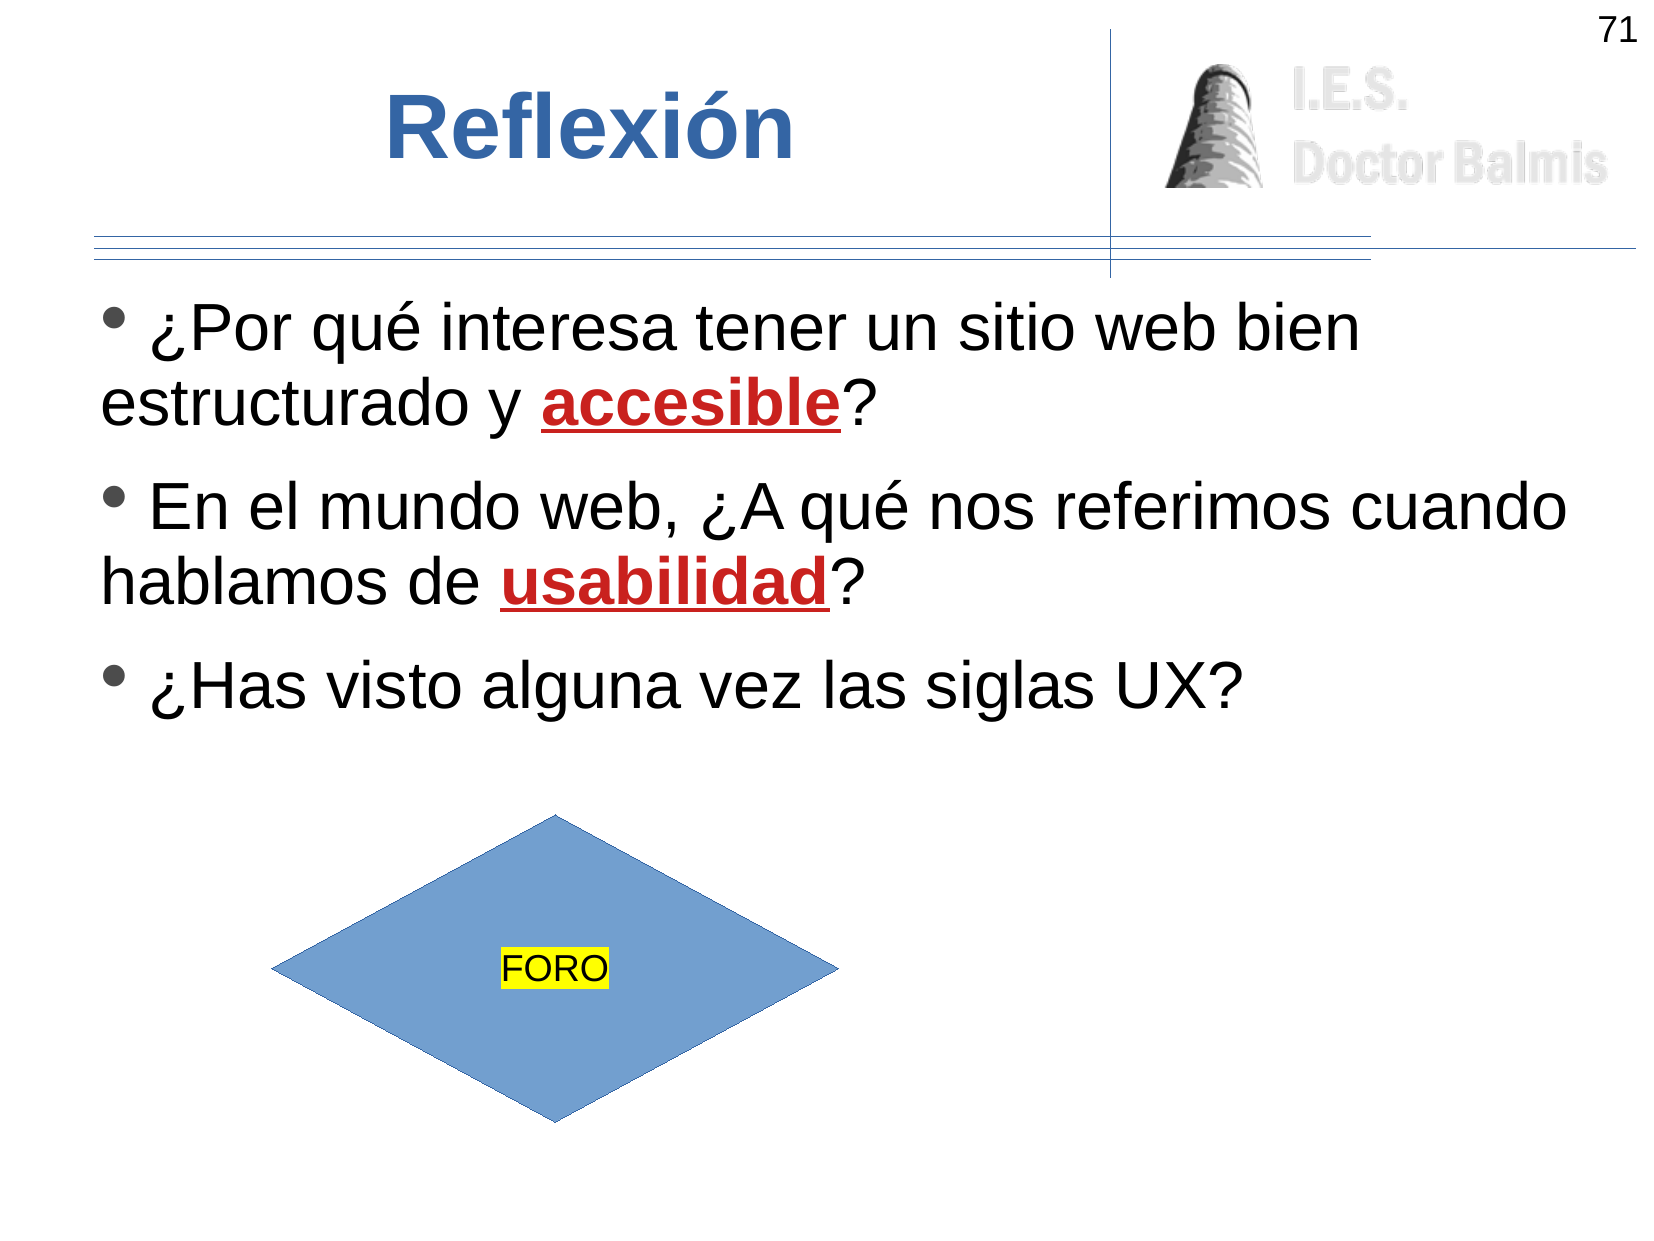

# Reflexión
 ¿Por qué interesa tener un sitio web bien estructurado y accesible?
 En el mundo web, ¿A qué nos referimos cuando hablamos de usabilidad?
 ¿Has visto alguna vez las siglas UX?
FORO